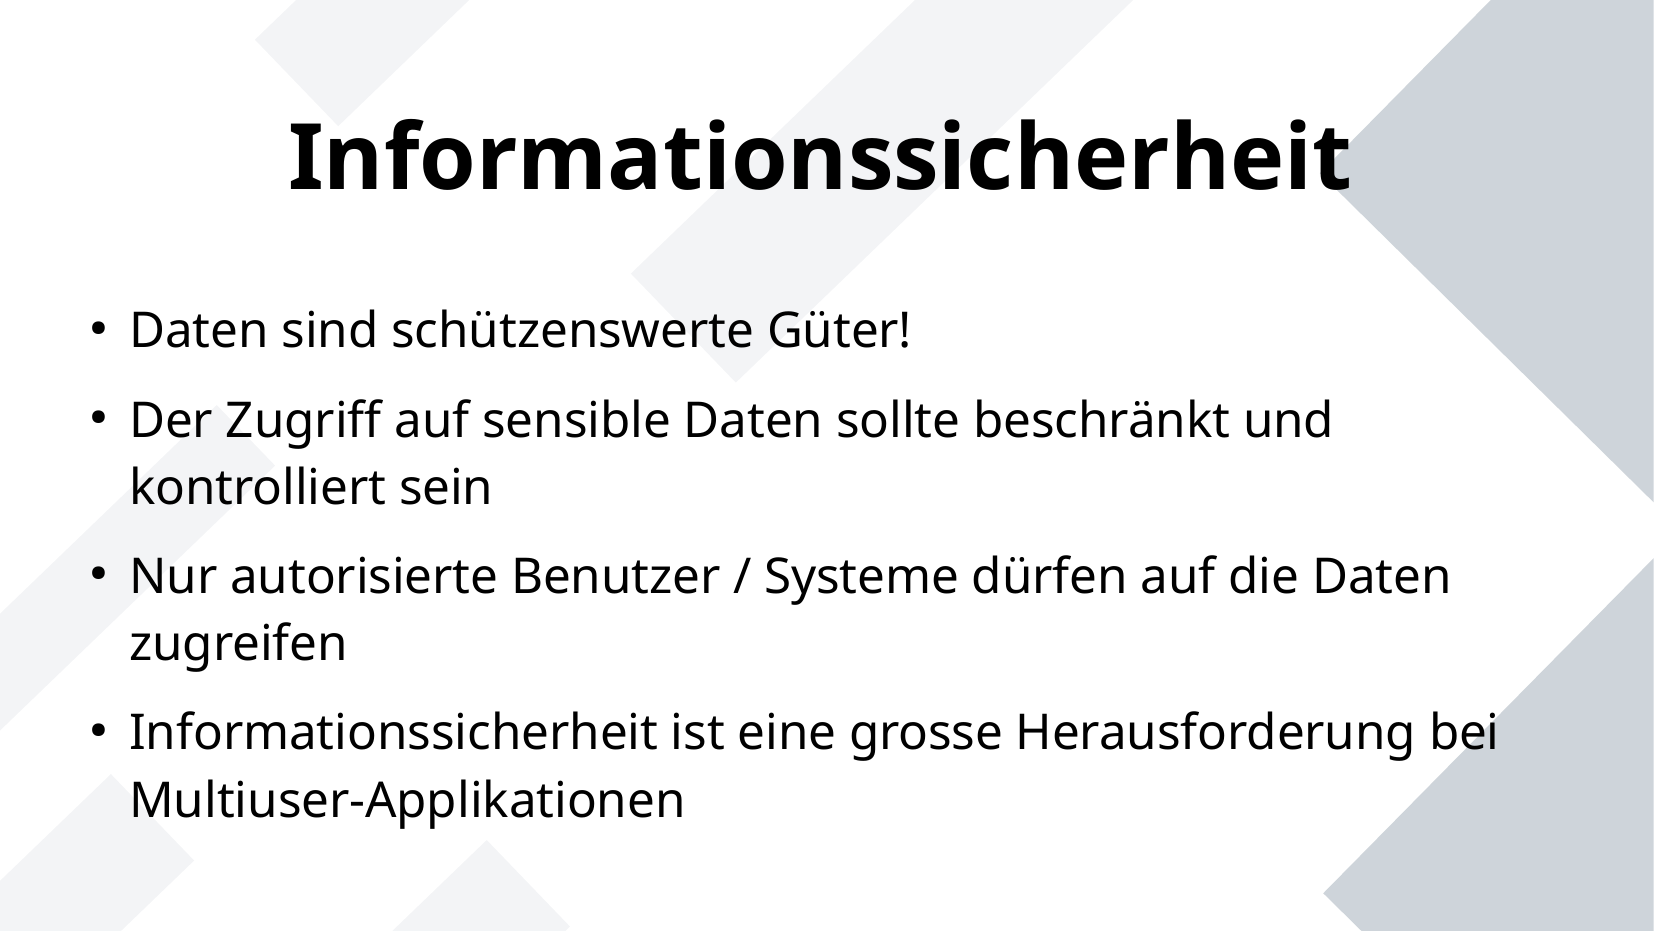

# Informationssicherheit
Daten sind schützenswerte Güter!
Der Zugriff auf sensible Daten sollte beschränkt und kontrolliert sein
Nur autorisierte Benutzer / Systeme dürfen auf die Daten zugreifen
Informationssicherheit ist eine grosse Herausforderung bei Multiuser-Applikationen